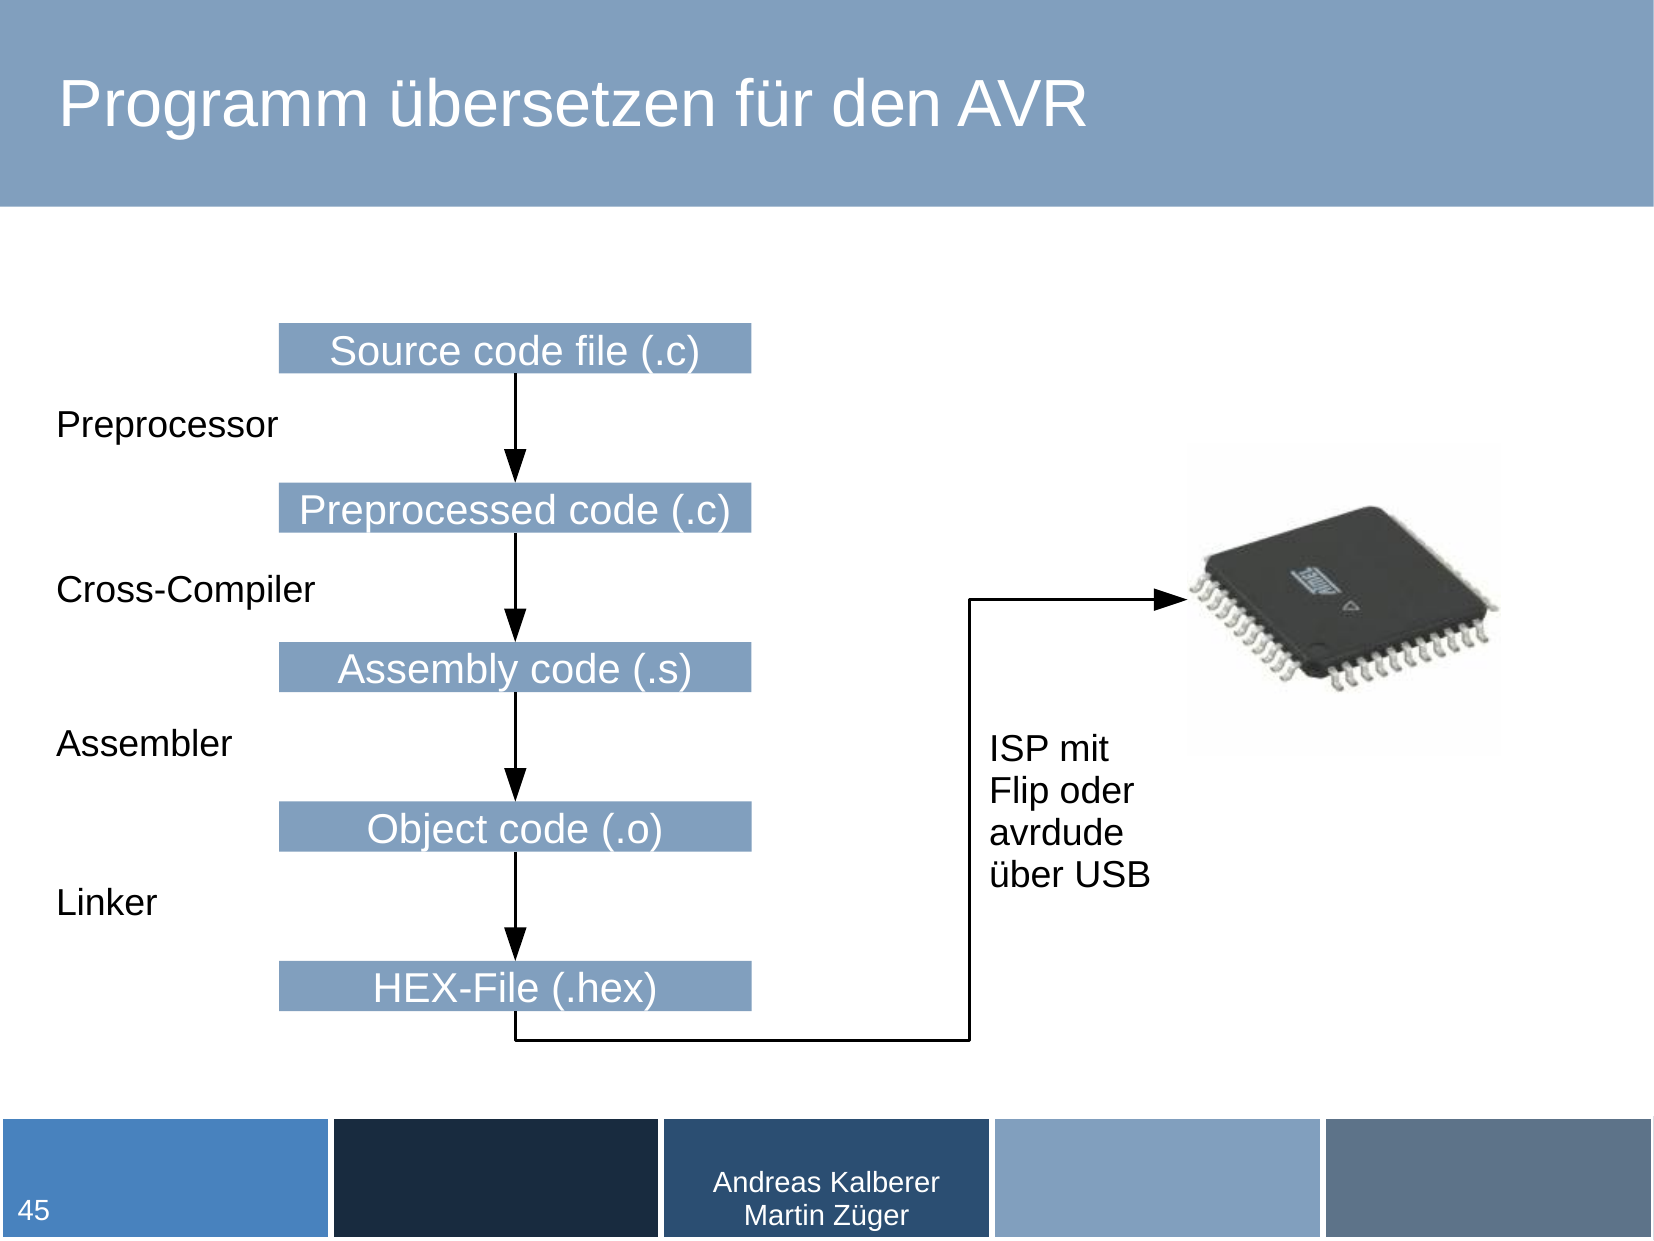

# Programm übersetzen für den AVR
Source code file (.c)
Preprocessor
Preprocessed code (.c)
Cross-Compiler
Assembly code (.s)
Assembler
ISP mit
Flip oder
avrdude
über USB
Object code (.o)
Linker
HEX-File (.hex)
LibreOffice Productivity Suite
45